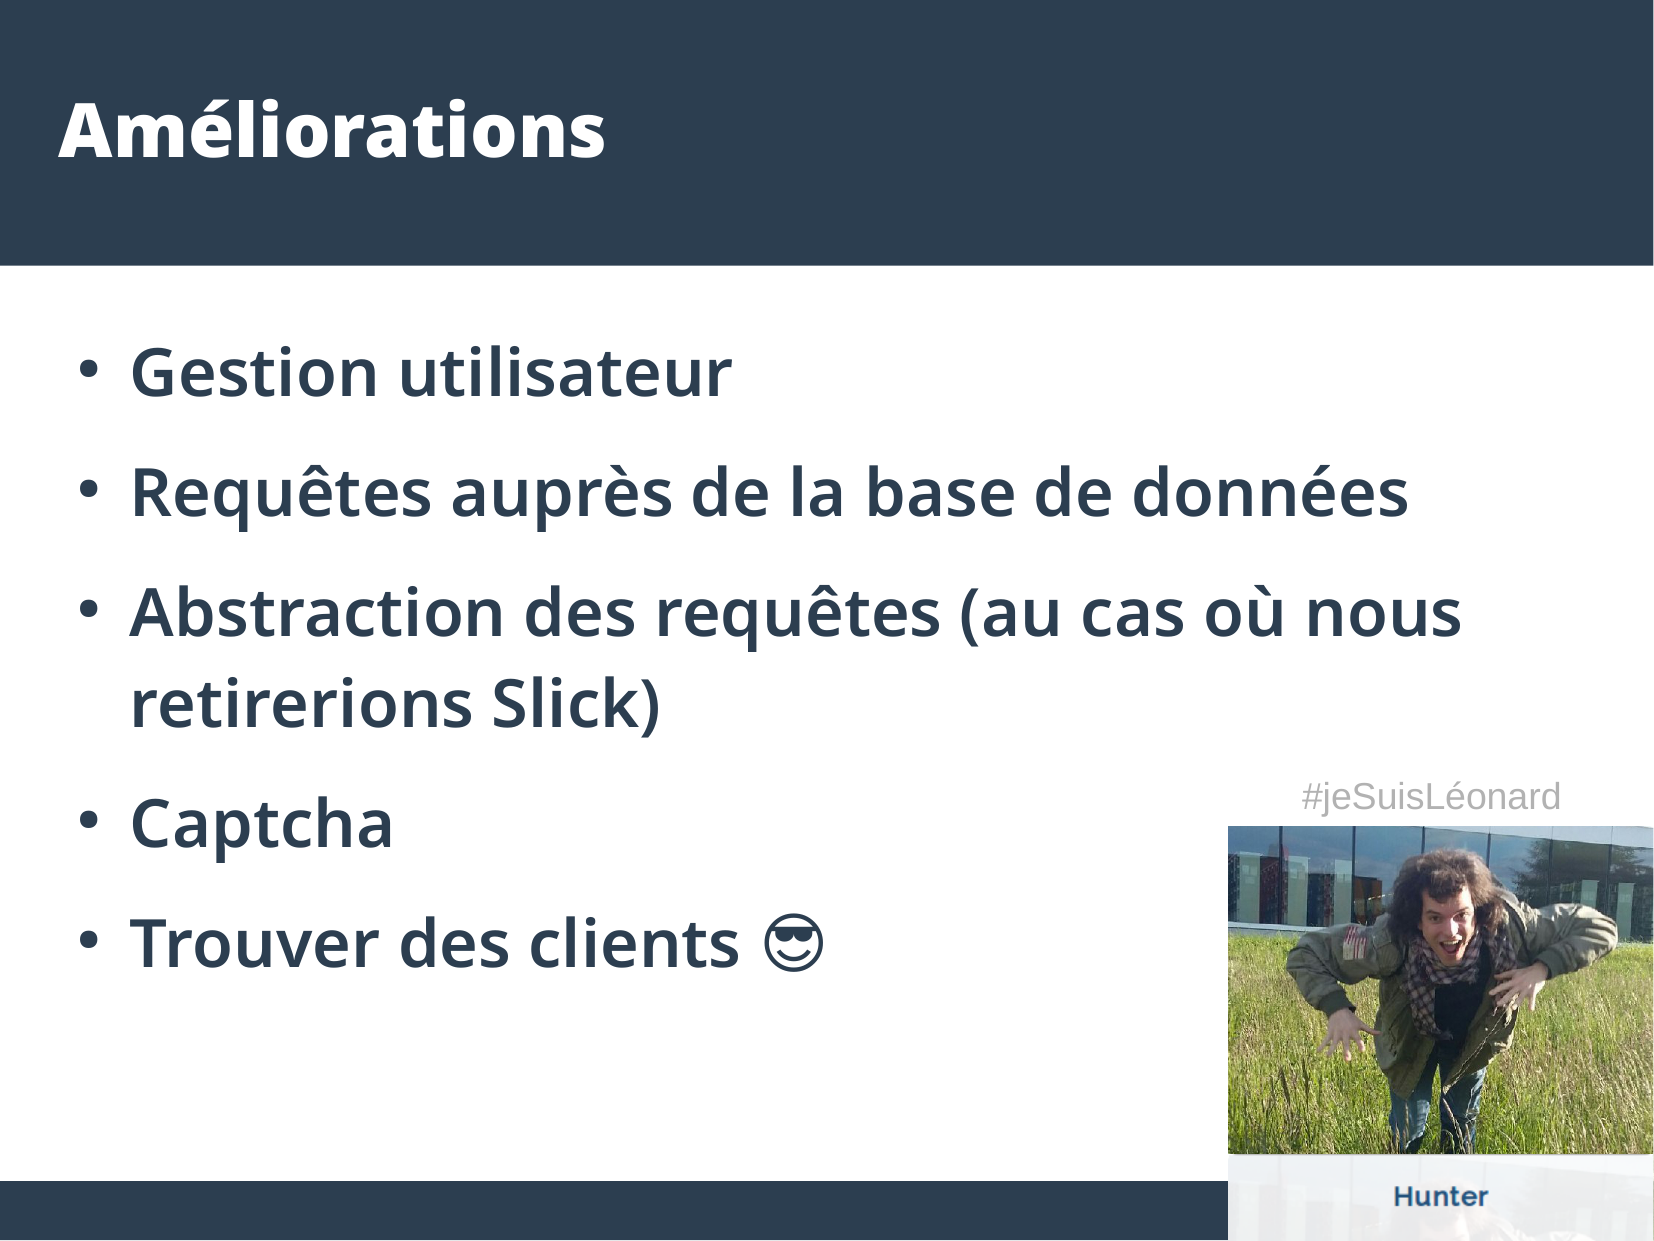

# Améliorations
Gestion utilisateur
Requêtes auprès de la base de données
Abstraction des requêtes (au cas où nous retirerions Slick)
Captcha
Trouver des clients 😎
#jeSuisLéonard